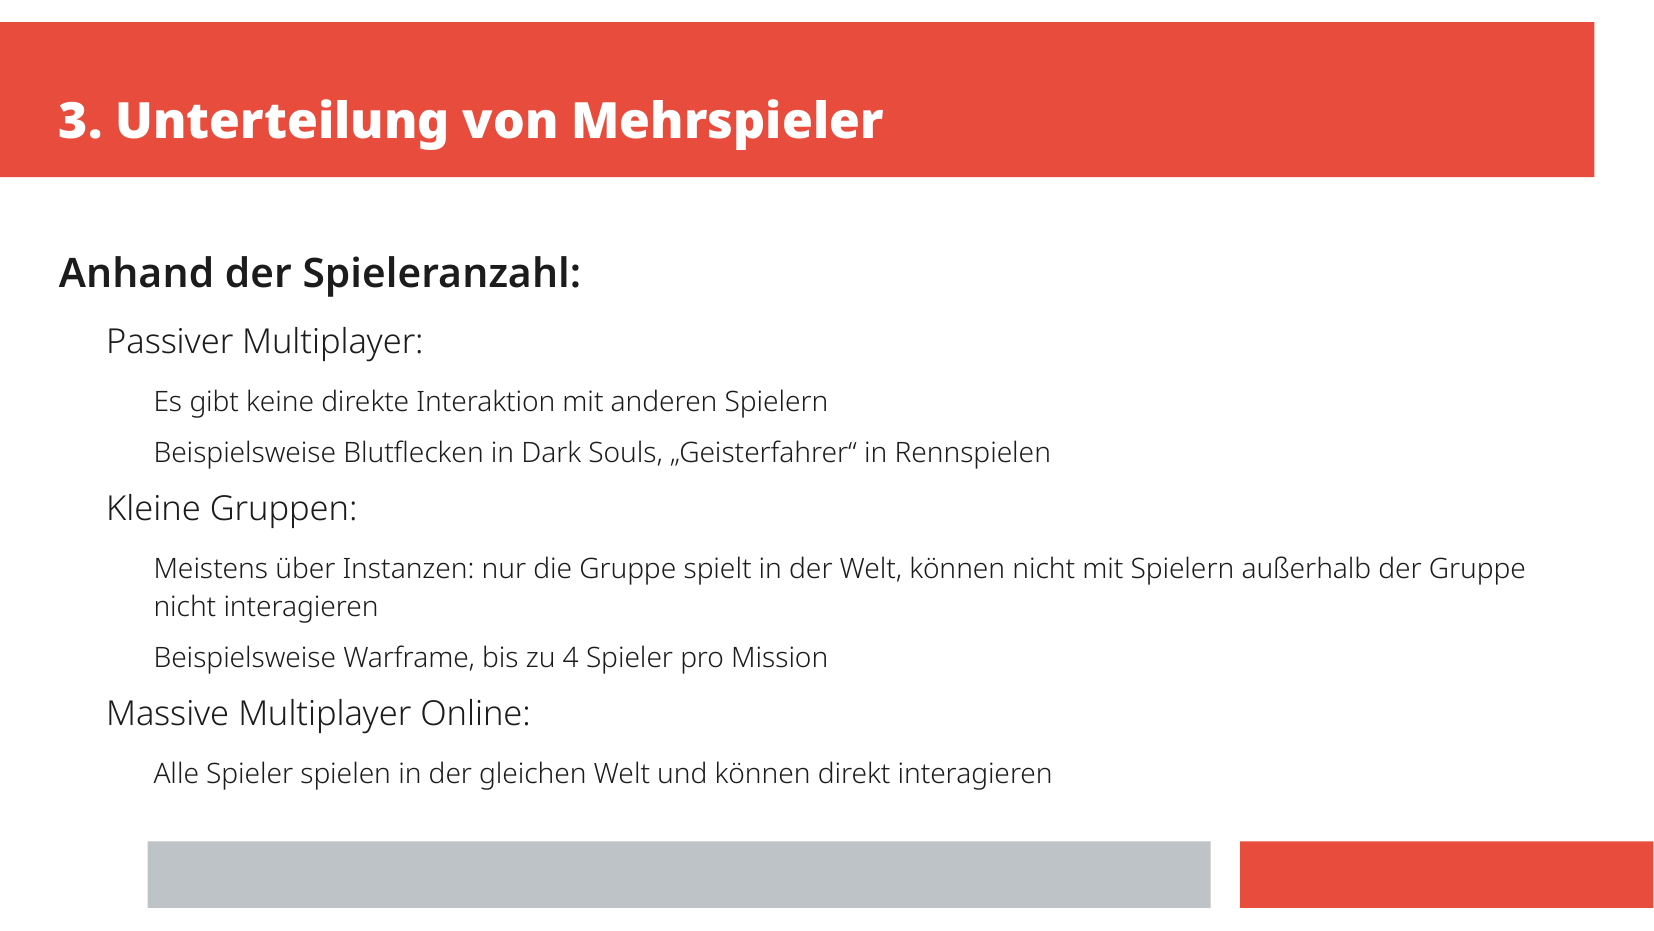

# 3. Unterteilung von Mehrspieler
Anhand der Spieleranzahl:
Passiver Multiplayer:
Es gibt keine direkte Interaktion mit anderen Spielern
Beispielsweise Blutflecken in Dark Souls, „Geisterfahrer“ in Rennspielen
Kleine Gruppen:
Meistens über Instanzen: nur die Gruppe spielt in der Welt, können nicht mit Spielern außerhalb der Gruppe nicht interagieren
Beispielsweise Warframe, bis zu 4 Spieler pro Mission
Massive Multiplayer Online:
Alle Spieler spielen in der gleichen Welt und können direkt interagieren